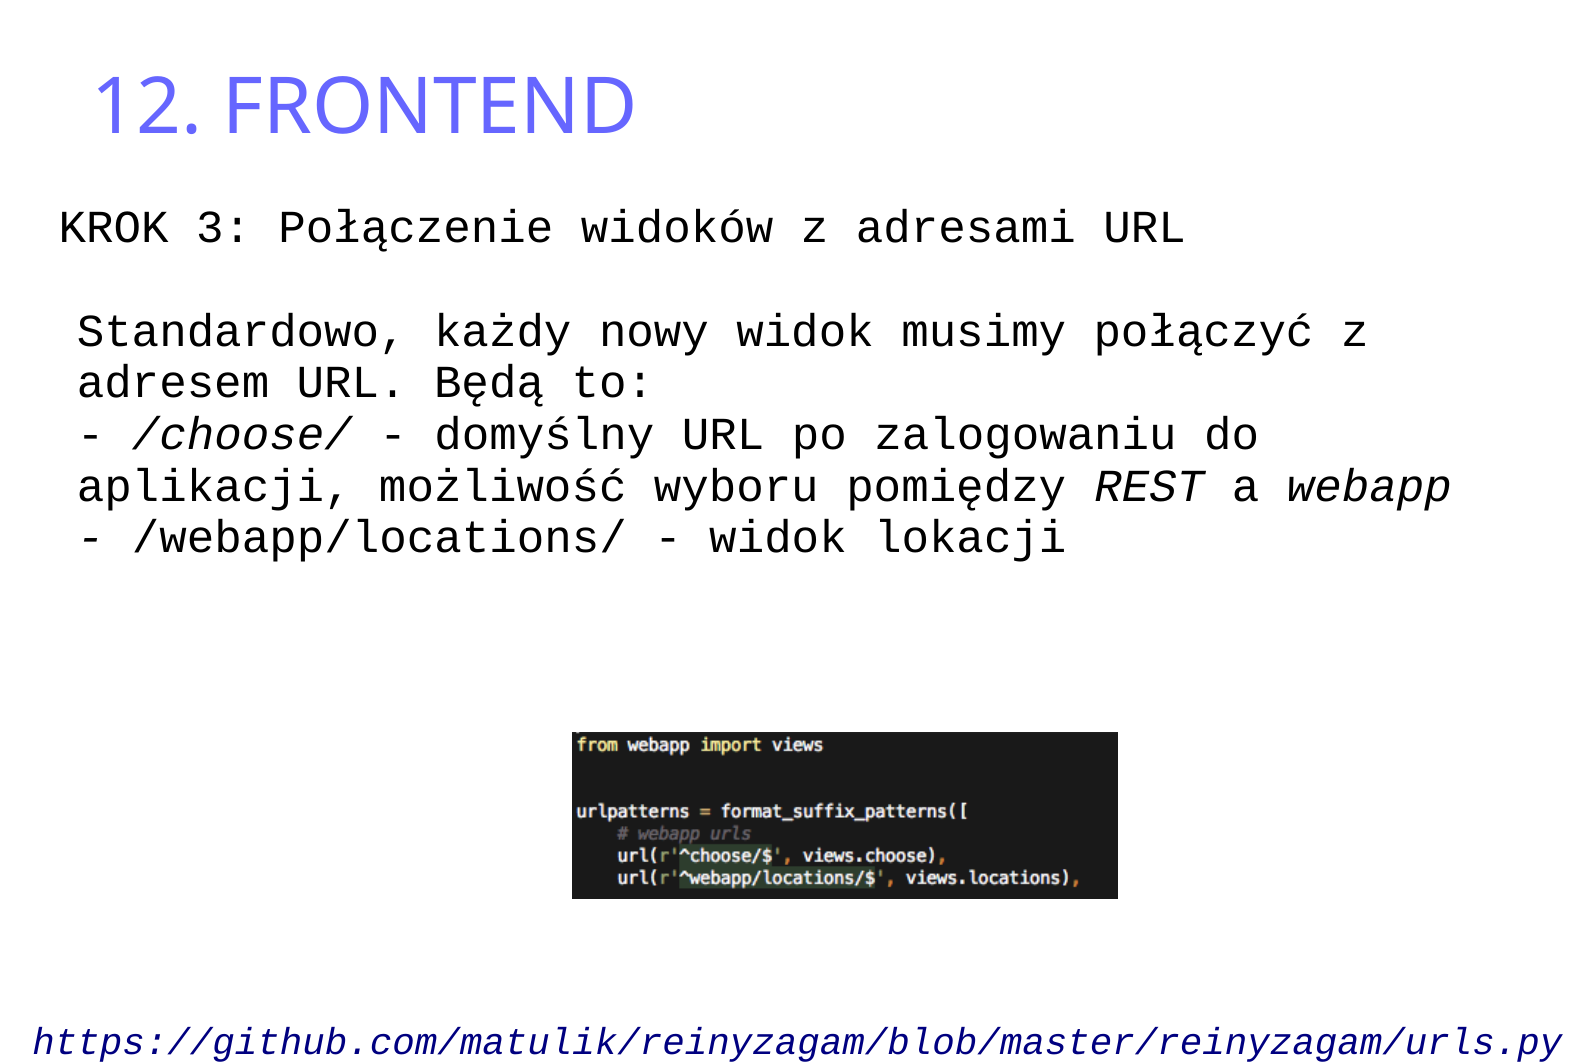

# 12. FRONTEND
KROK 3: Połączenie widoków z adresami URL
Standardowo, każdy nowy widok musimy połączyć z adresem URL. Będą to:
- /choose/ - domyślny URL po zalogowaniu do aplikacji, możliwość wyboru pomiędzy REST a webapp
- /webapp/locations/ - widok lokacji
https://github.com/matulik/reinyzagam/blob/master/reinyzagam/urls.py